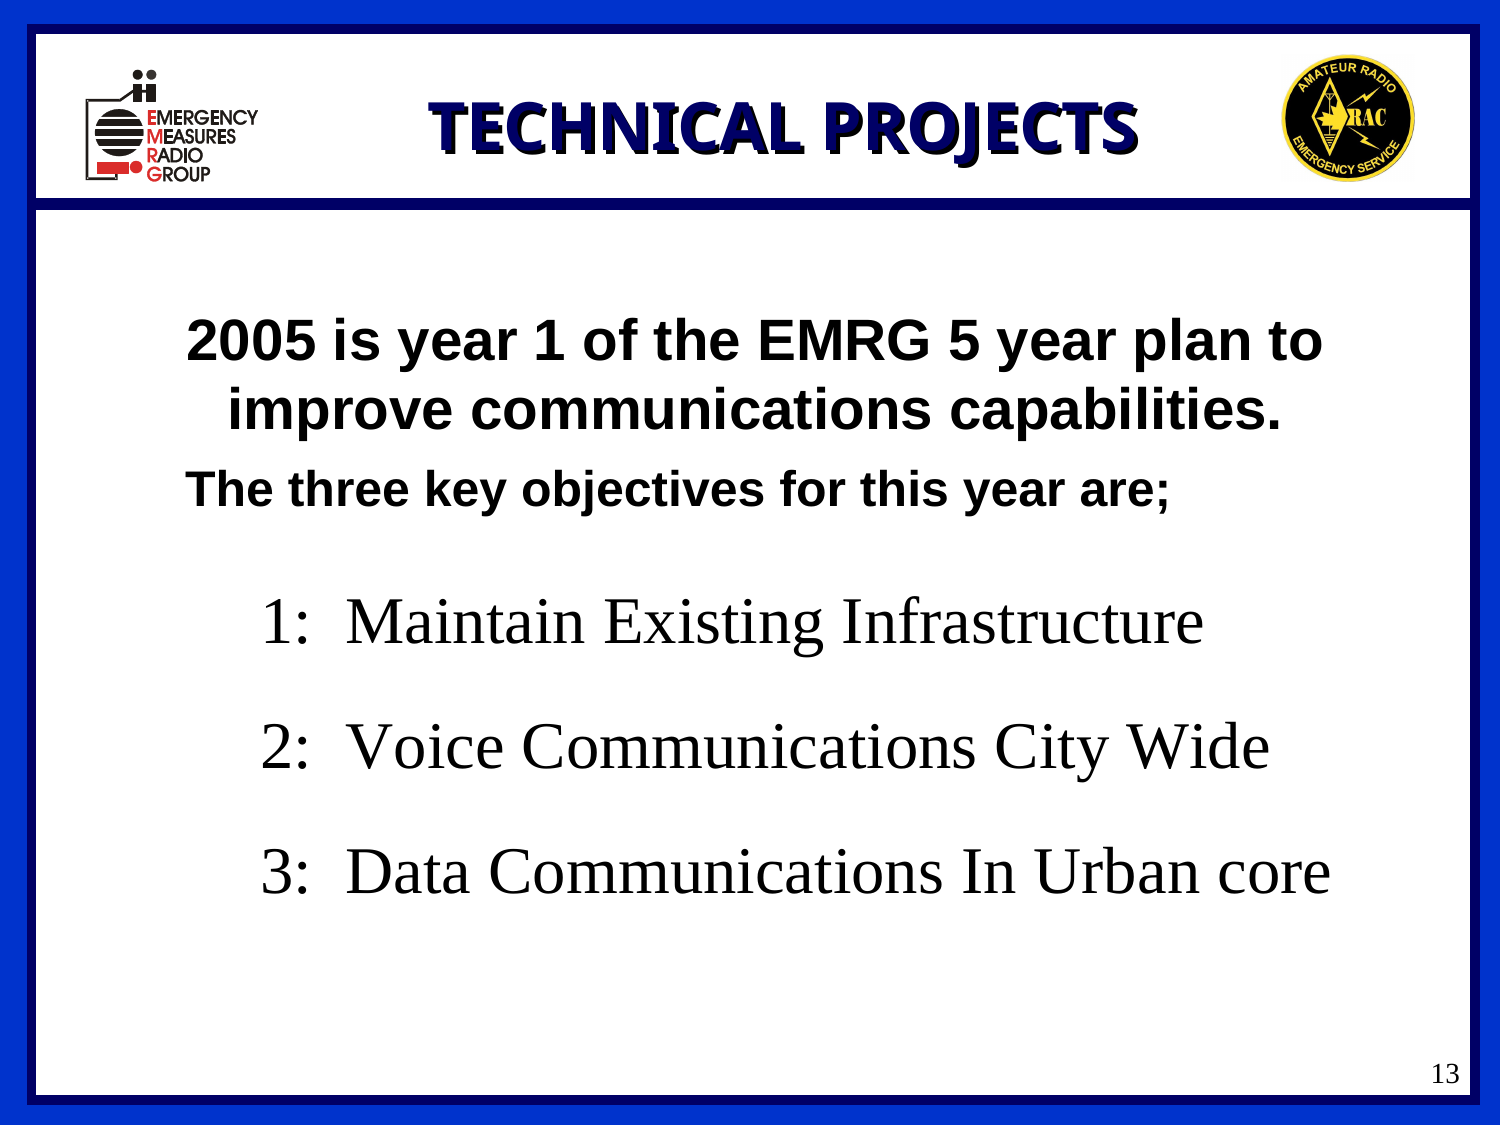

TECHNICAL PROJECTS
2005 is year 1 of the EMRG 5 year plan to improve communications capabilities.
The three key objectives for this year are;
1: Maintain Existing Infrastructure
2: Voice Communications City Wide
3: Data Communications In Urban core
13